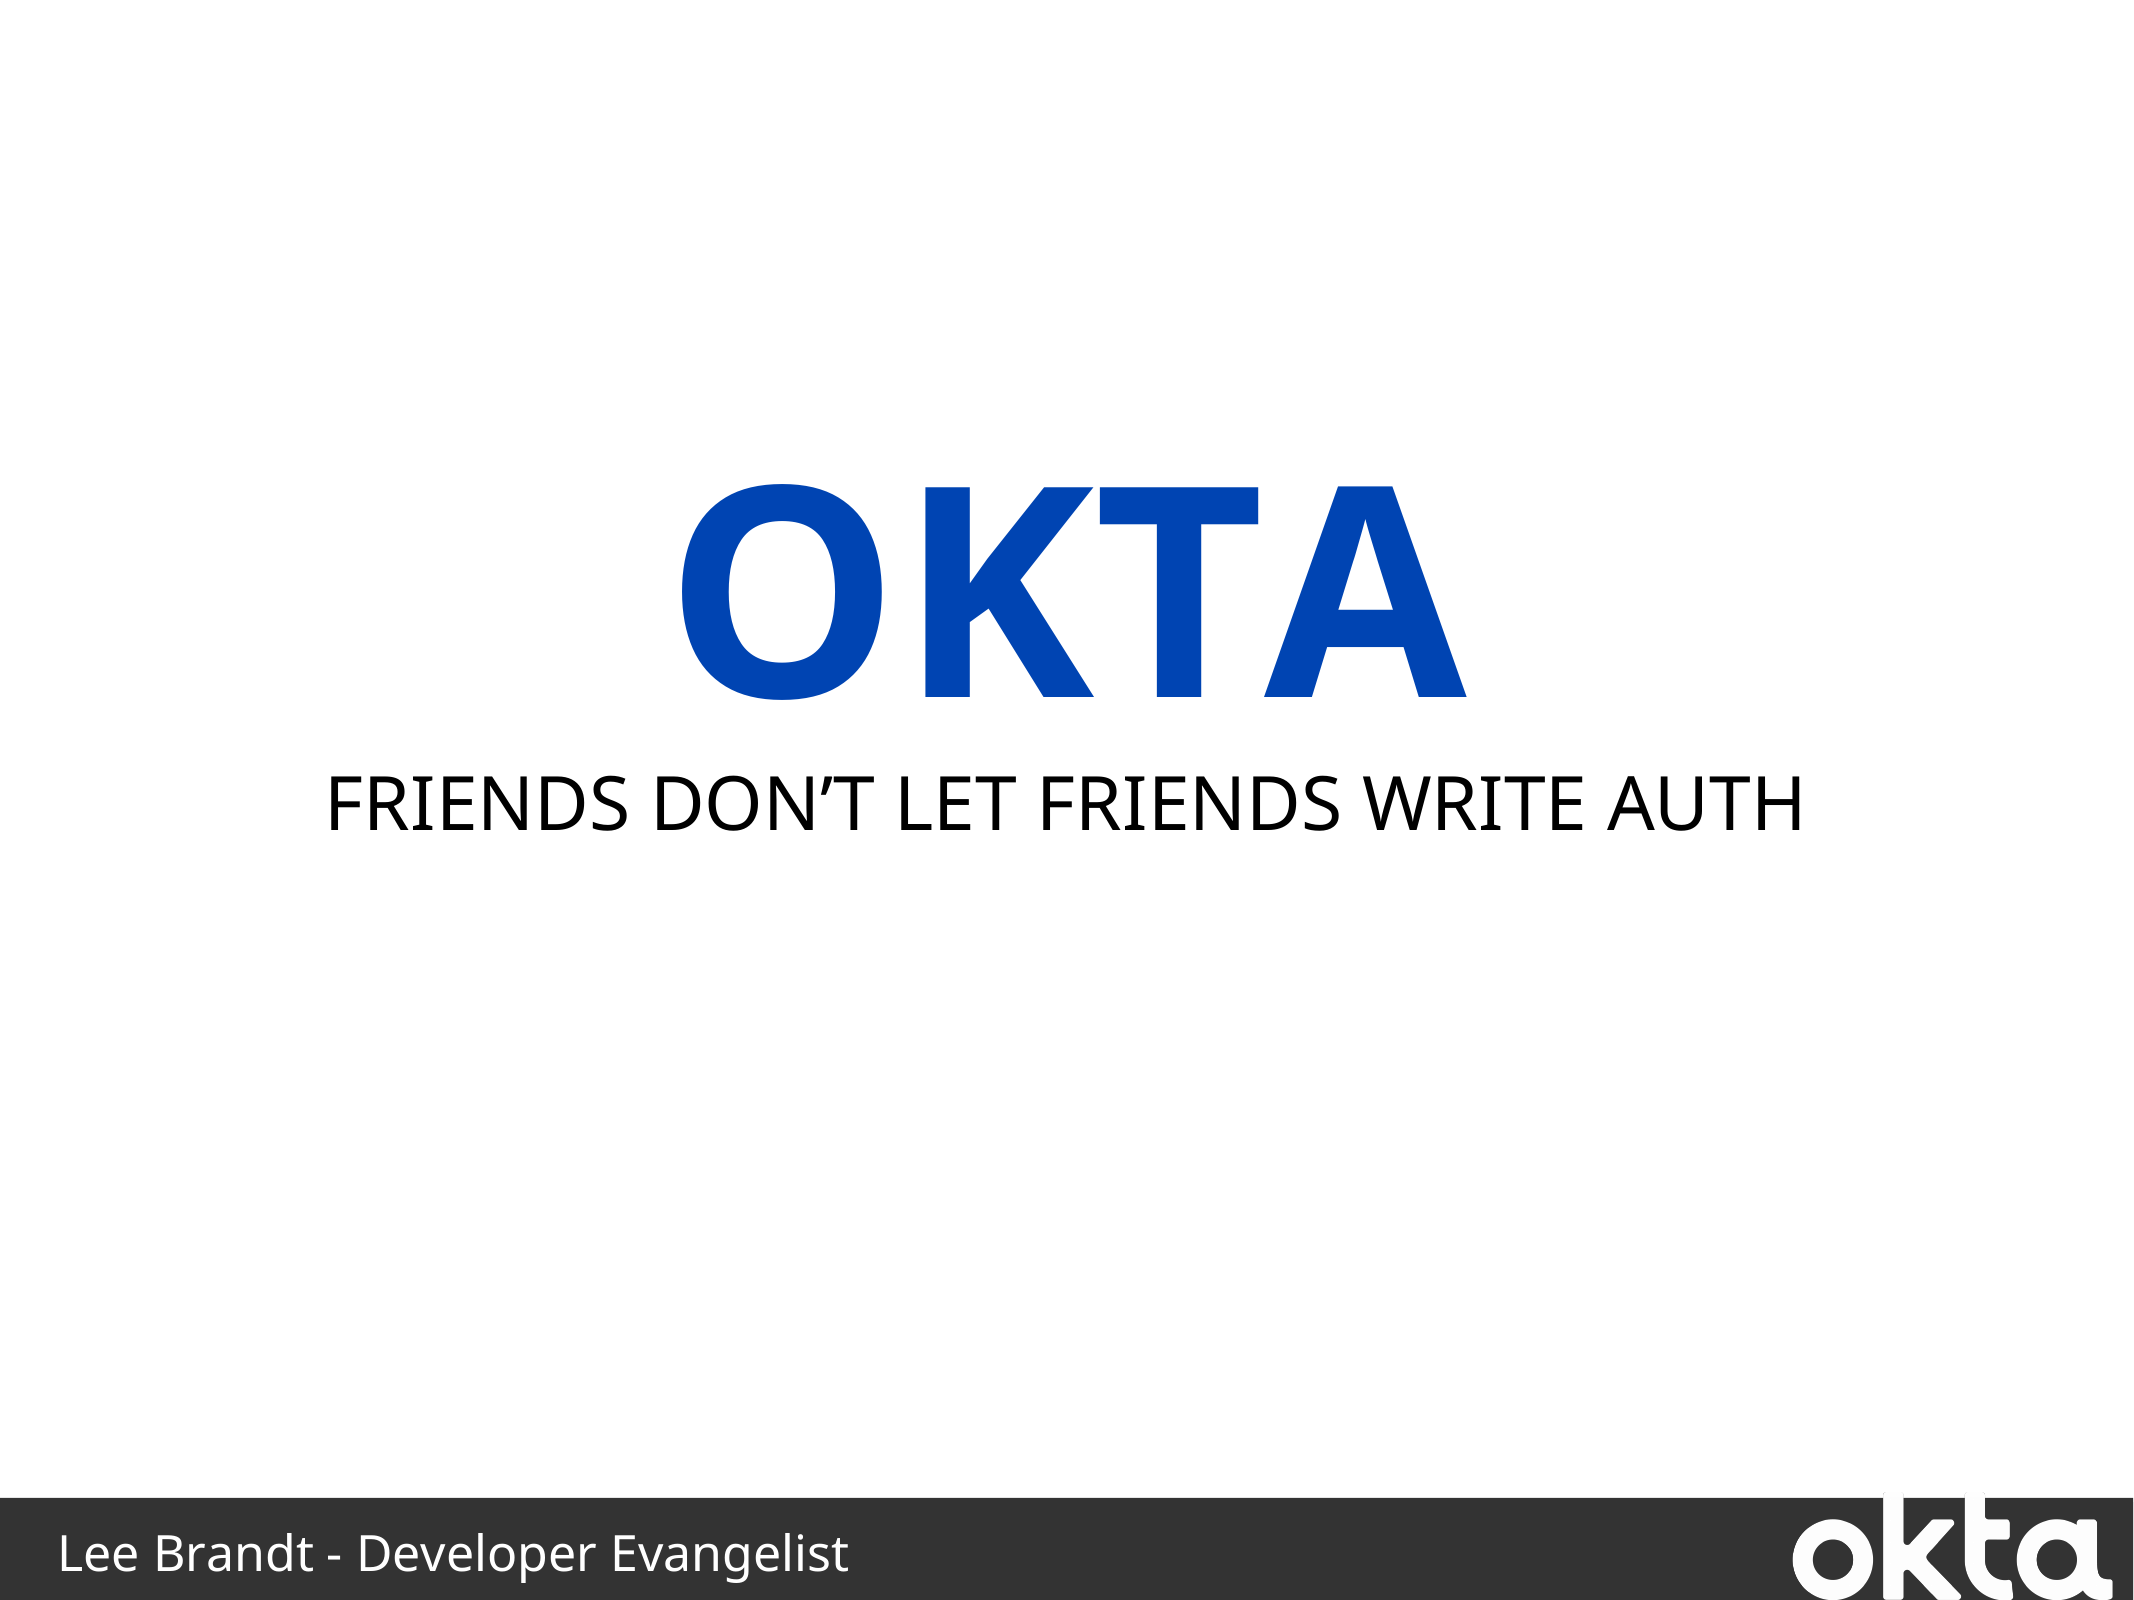

# OKTA
FRIENDS DON’T LET FRIENDS WRITE AUTH